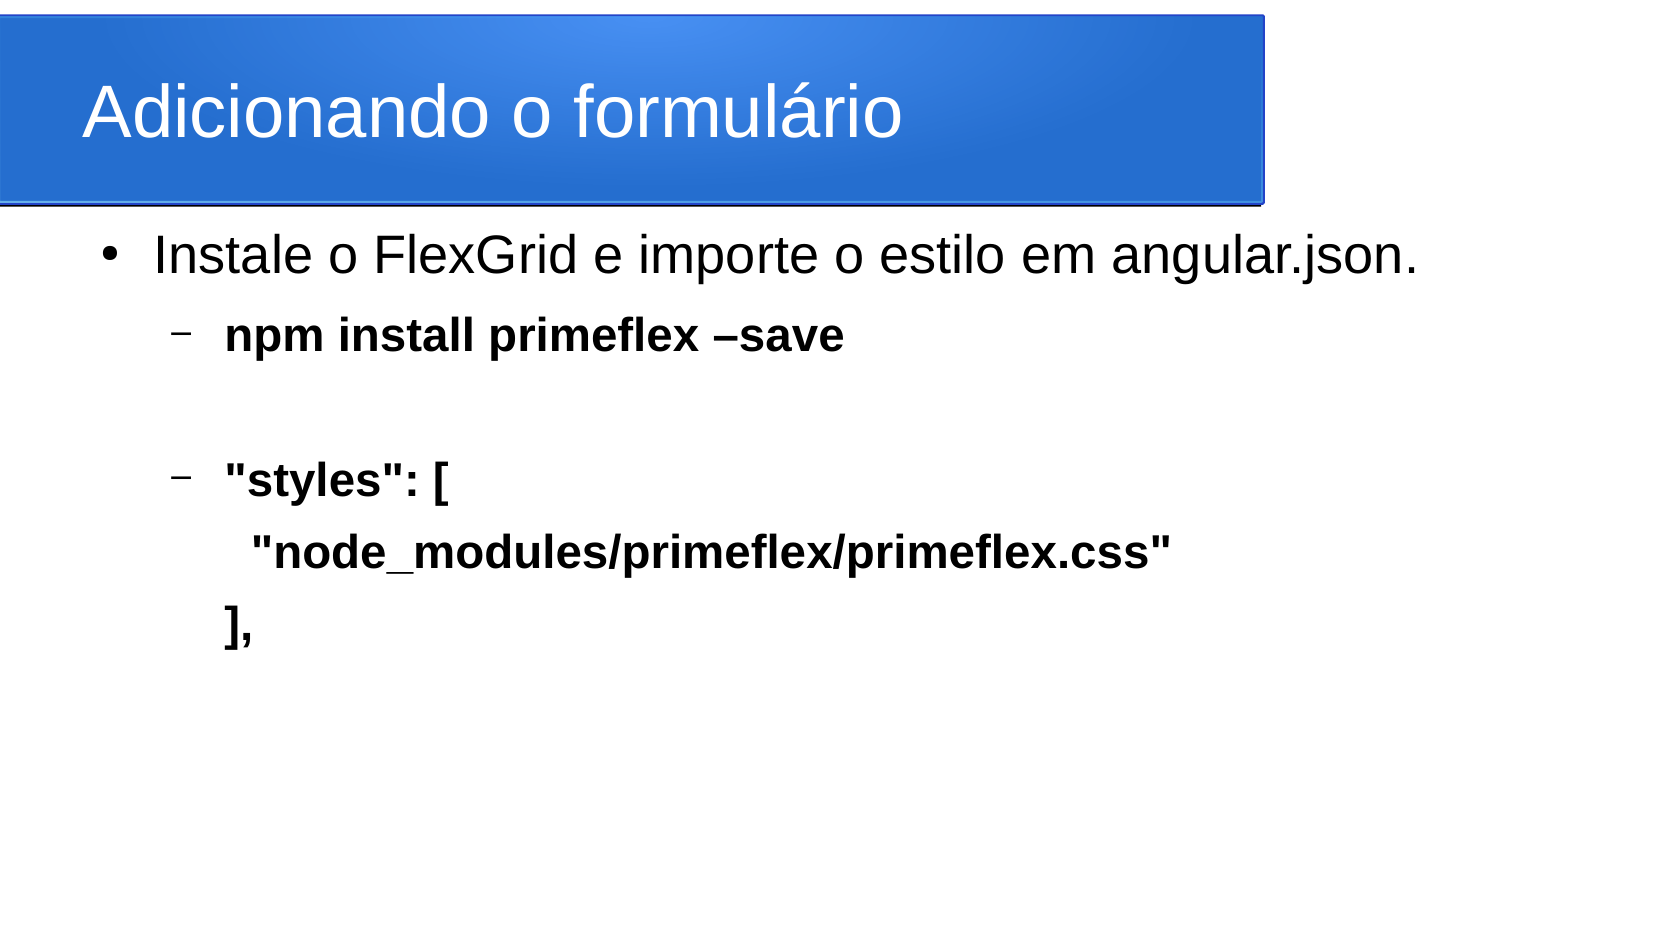

# Adicionando o formulário
Instale o FlexGrid e importe o estilo em angular.json.
npm install primeflex –save
"styles": [
 "node_modules/primeflex/primeflex.css"
],